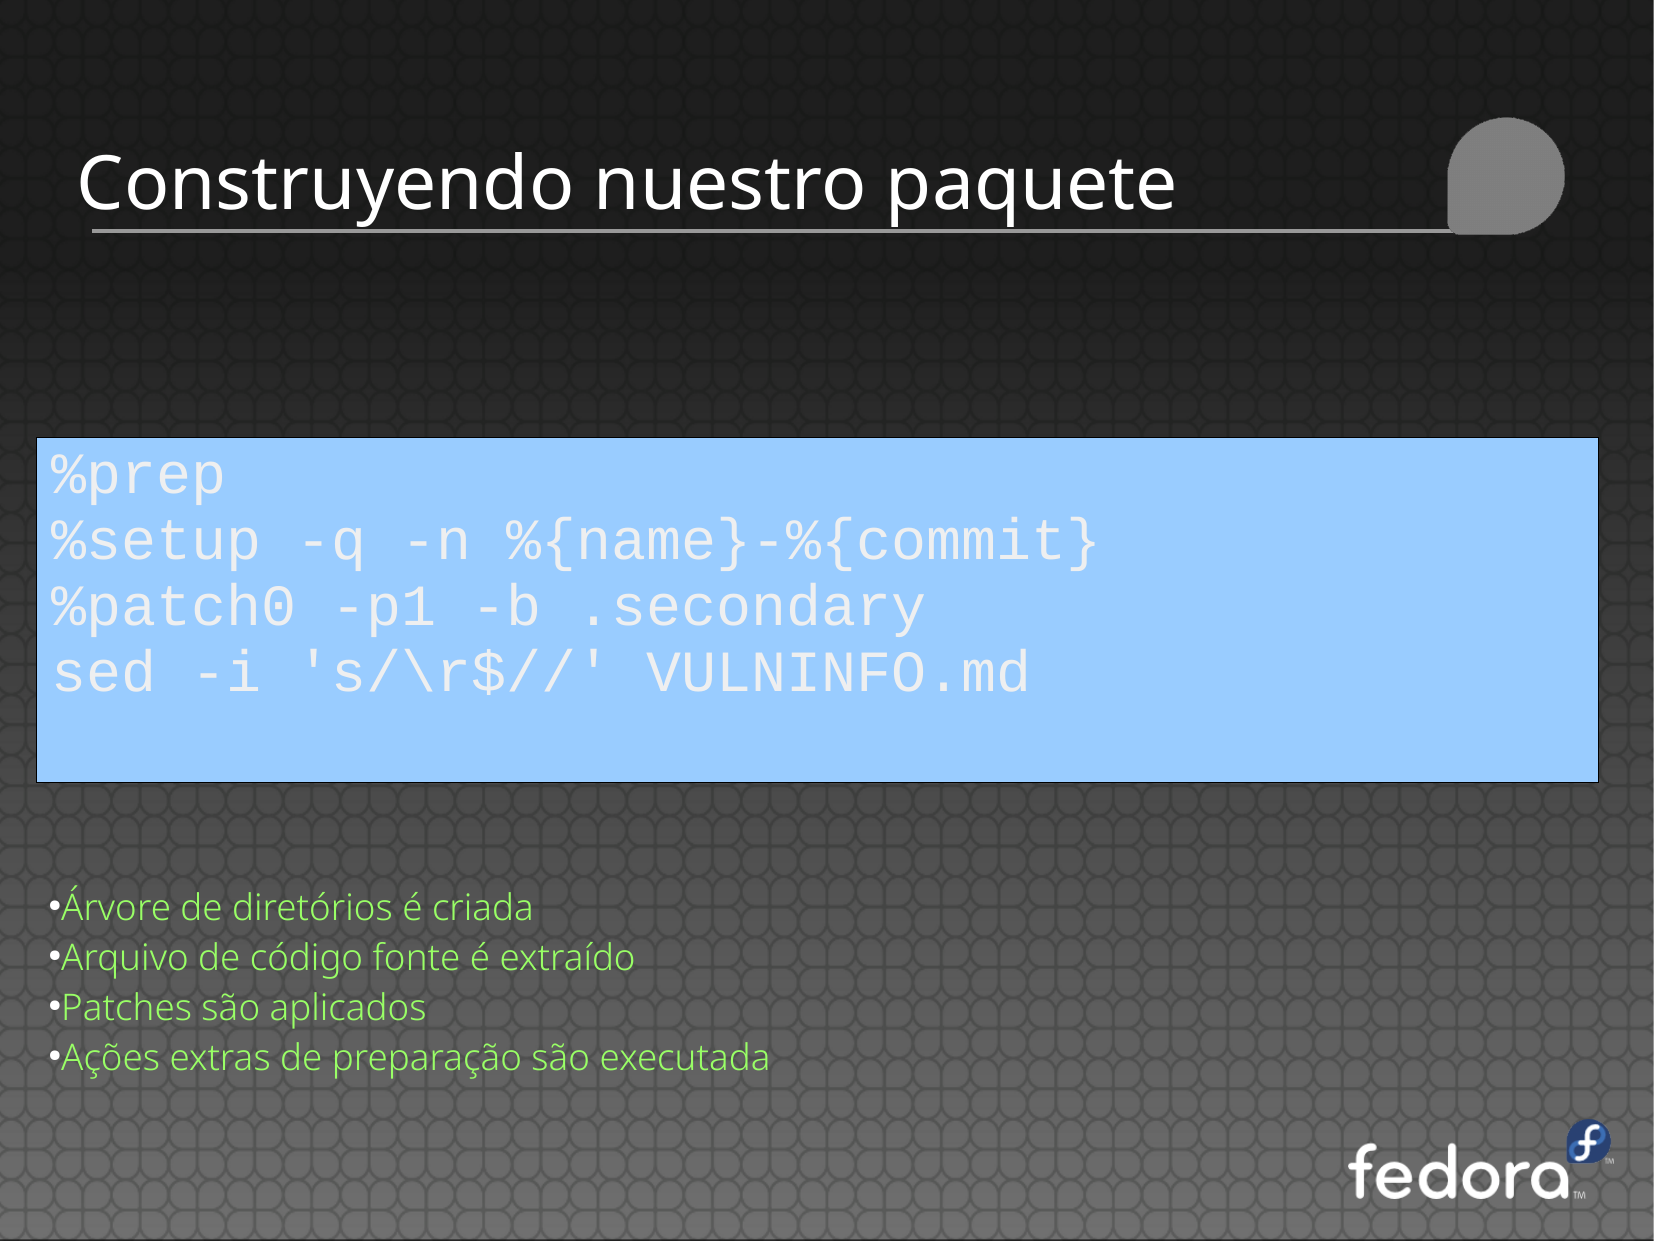

# Construyendo nuestro paquete
%prep
%setup -q -n %{name}-%{commit}
%patch0 -p1 -b .secondary
sed -i 's/\r$//' VULNINFO.md
Árvore de diretórios é criada
Arquivo de código fonte é extraído
Patches são aplicados
Ações extras de preparação são executada